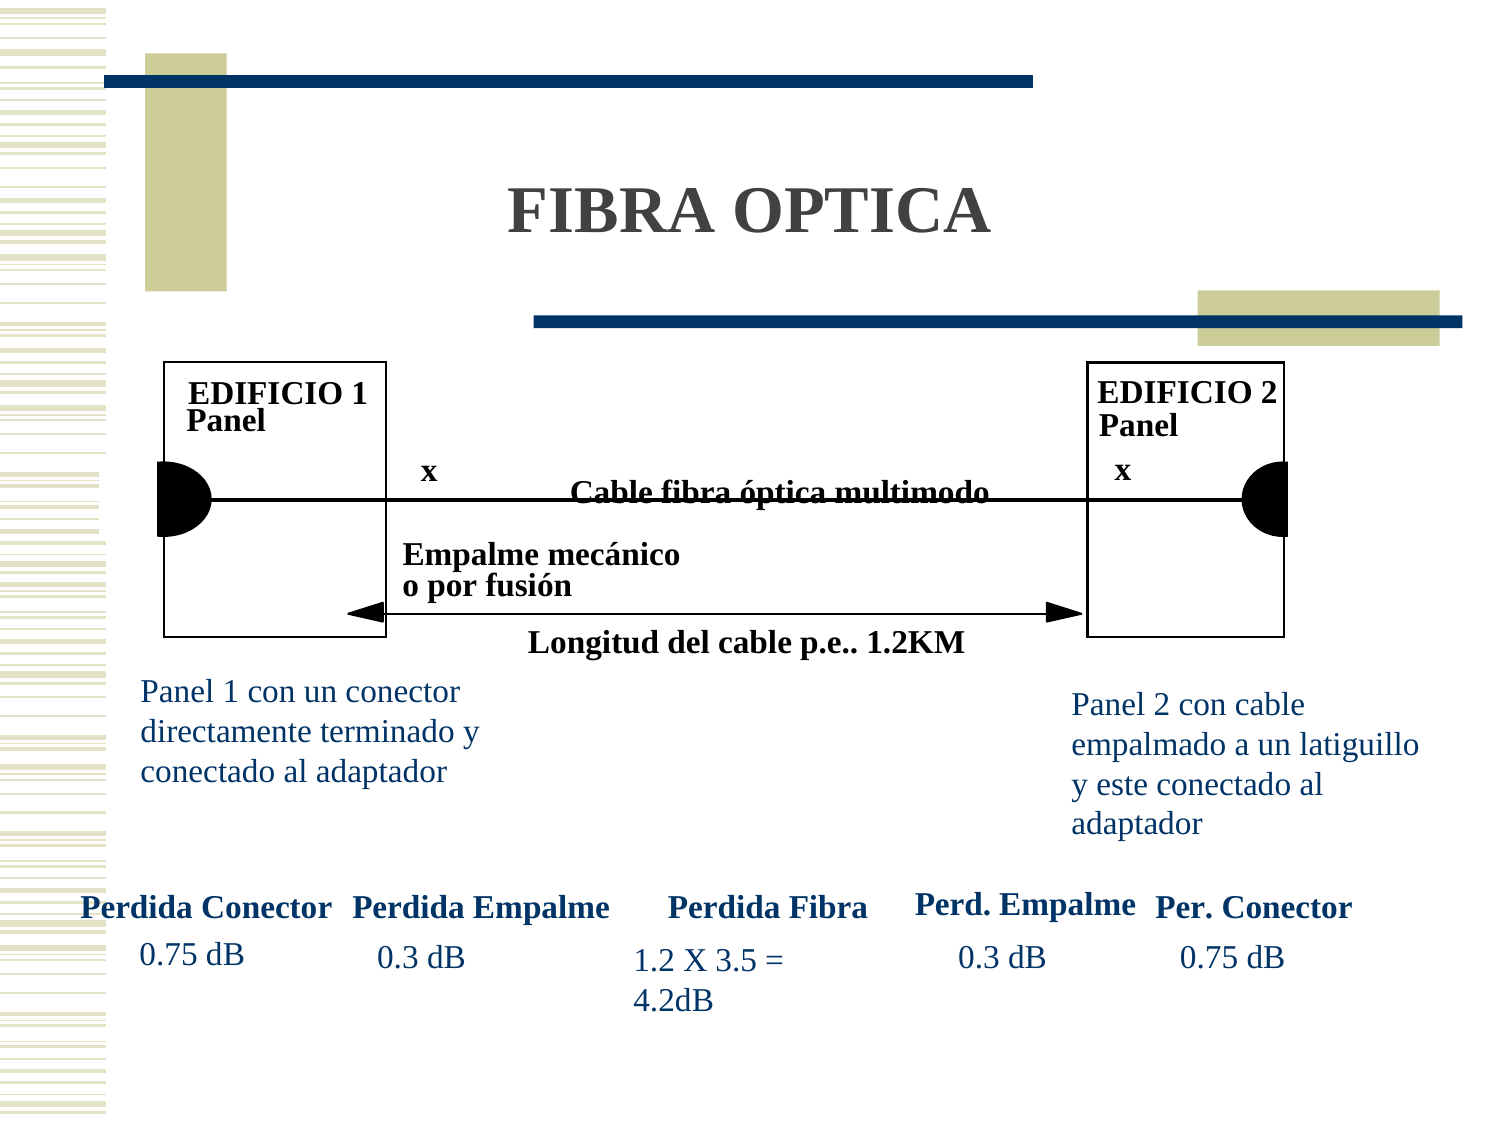

FIBRA OPTICA
EDIFICIO 2
EDIFICIO 1
Panel
Panel
x
x
Cable fibra óptica multimodo
Empalme mecánico
o por fusión
Longitud del cable p.e.. 1.2KM
Panel 1 con un conector
directamente terminado y
conectado al adaptador
Panel 2 con cable
empalmado a un latiguillo
y este conectado al
adaptador
Perd. Empalme
Perdida Conector
Perdida Empalme
Perdida Fibra
Per. Conector
0.75 dB
0.3 dB
0.3 dB
0.75 dB
1.2 X 3.5 = 4.2dB